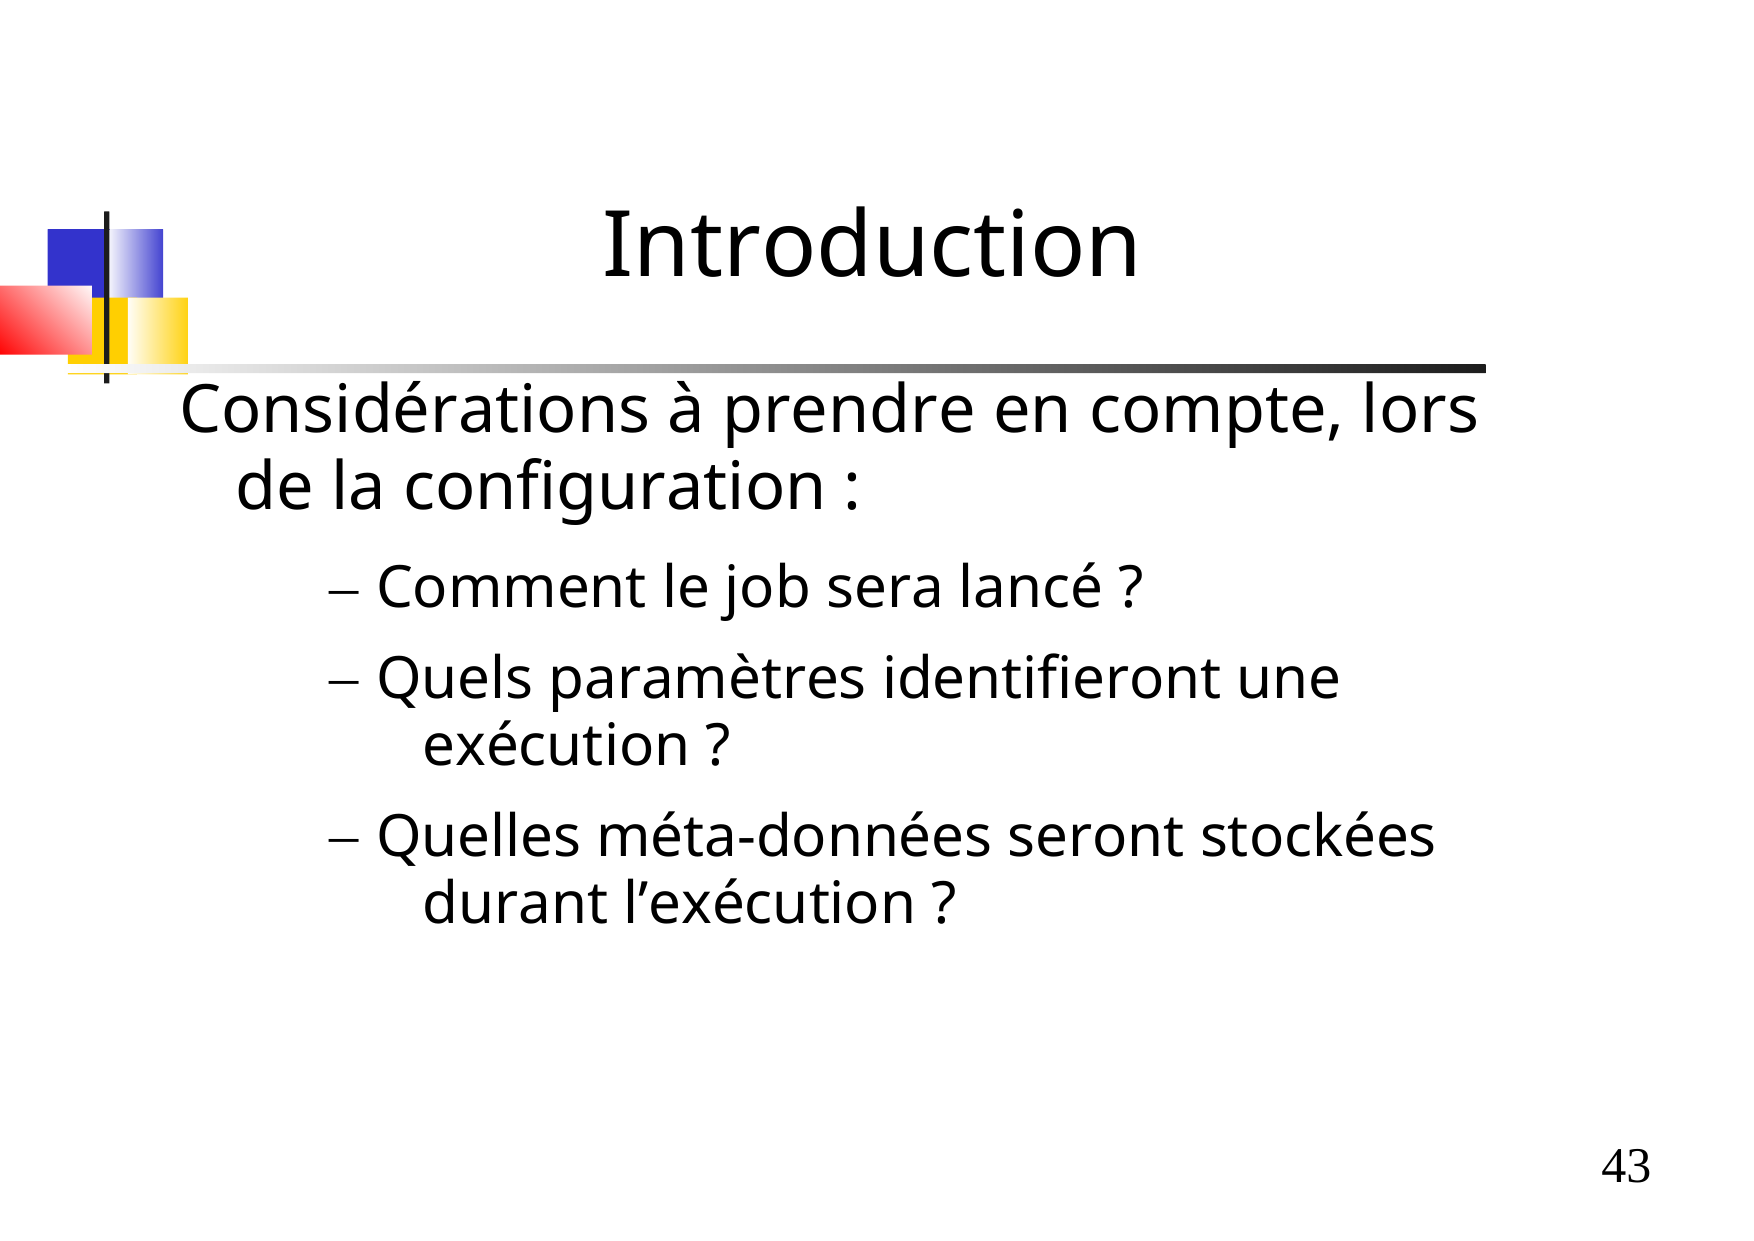

# Introduction
Considérations à prendre en compte, lors de la configuration :
Comment le job sera lancé ?
Quels paramètres identifieront une exécution ?
Quelles méta-données seront stockées durant l’exécution ?